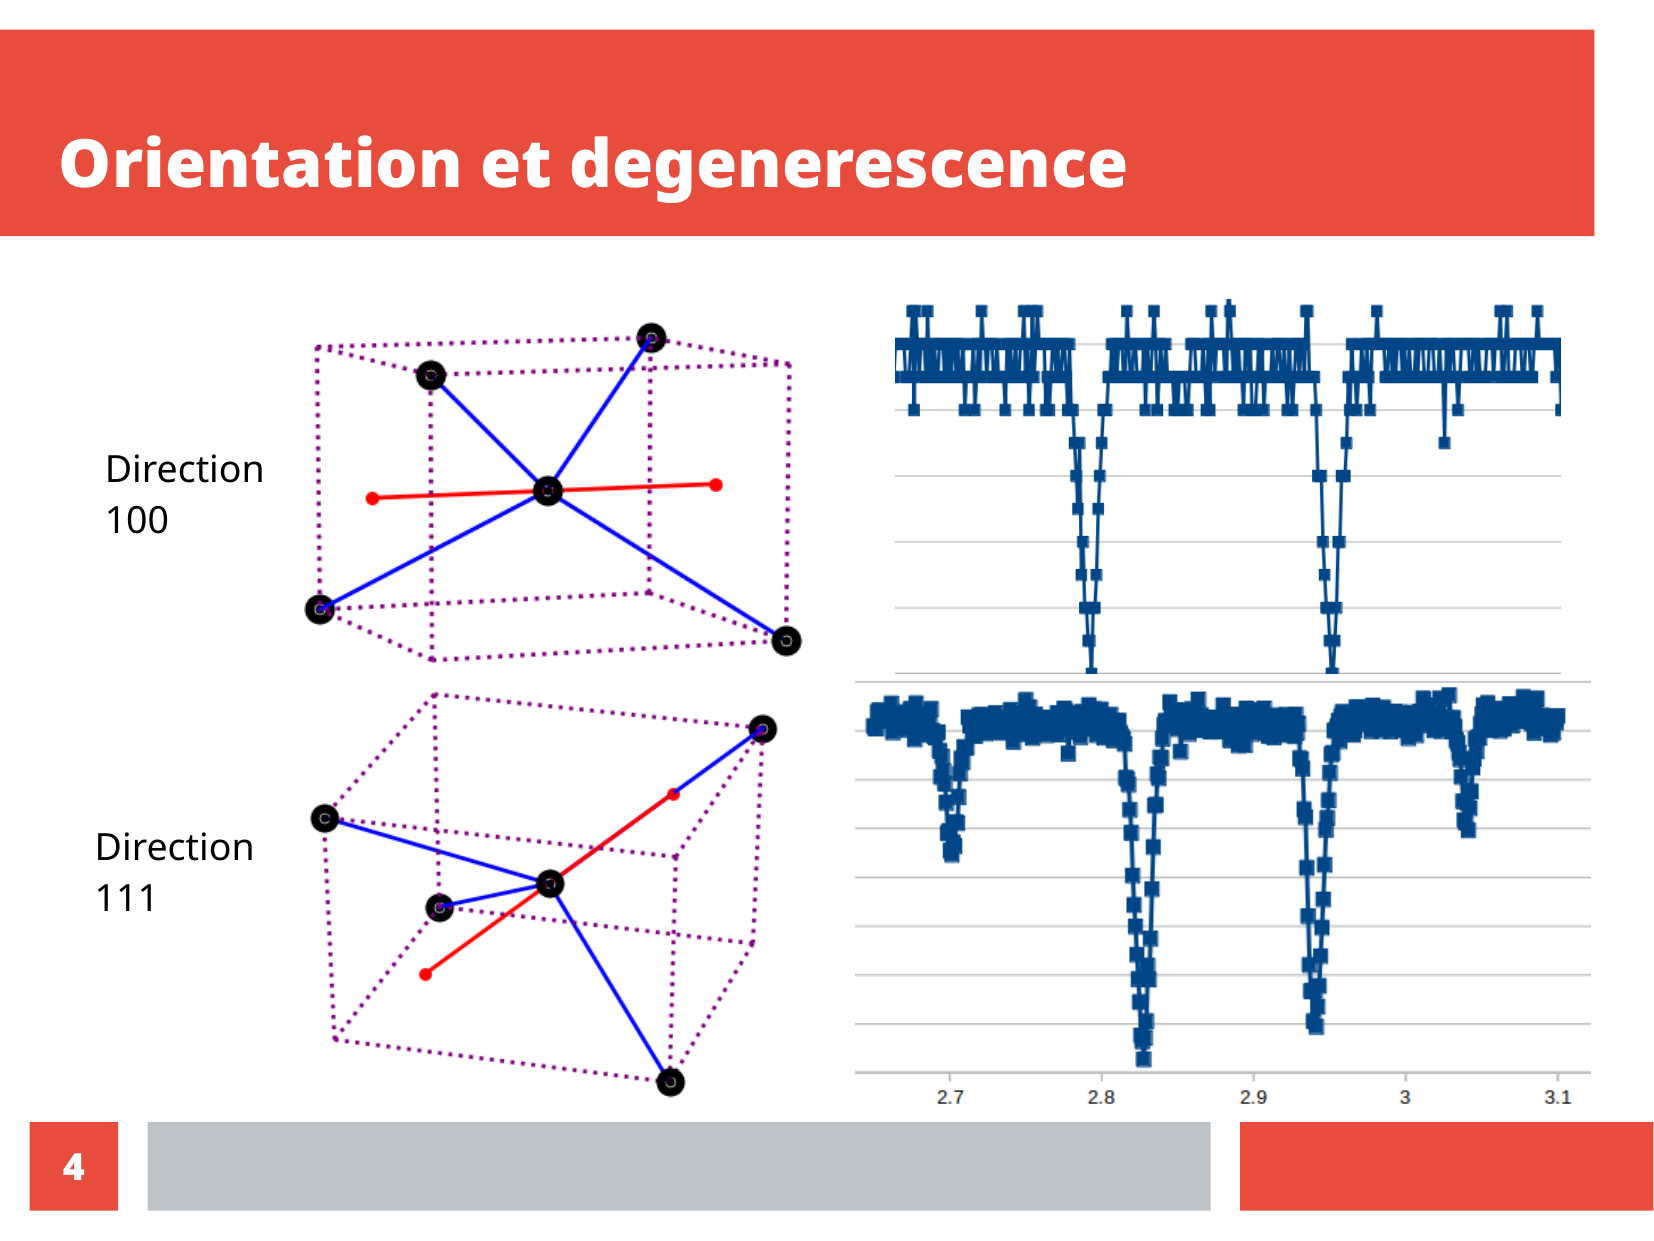

# Orientation et degenerescence
Direction
100
Direction
111
4